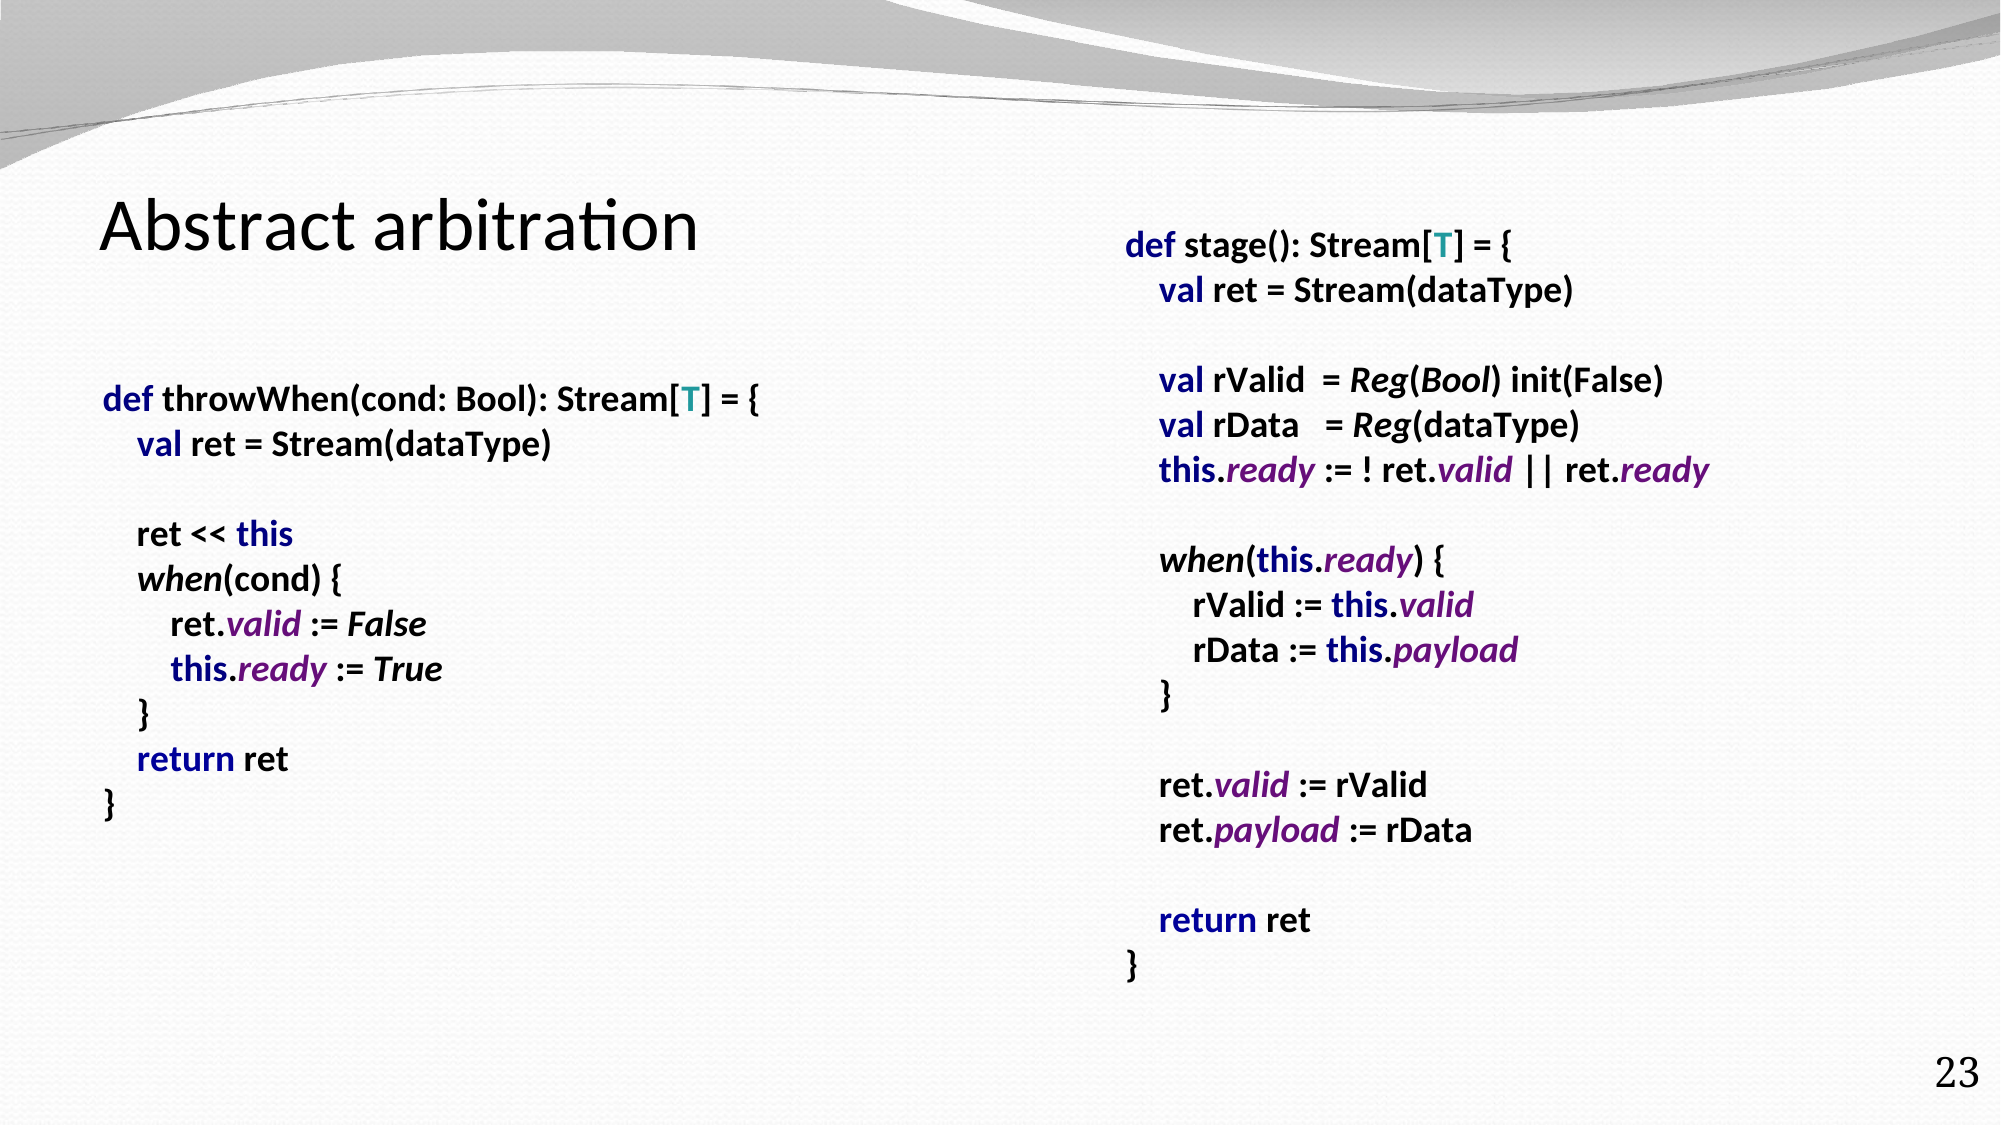

# Abstract arbitration
def stage(): Stream[T] = {
 val ret = Stream(dataType)
 val rValid = Reg(Bool) init(False)
 val rData = Reg(dataType)
 this.ready := ! ret.valid || ret.ready
 when(this.ready) {
 rValid := this.valid
 rData := this.payload
 }
 ret.valid := rValid
 ret.payload := rData
 return ret
}
def throwWhen(cond: Bool): Stream[T] = {
 val ret = Stream(dataType)
 ret << this
 when(cond) {
 ret.valid := False
 this.ready := True
 }
 return ret
}